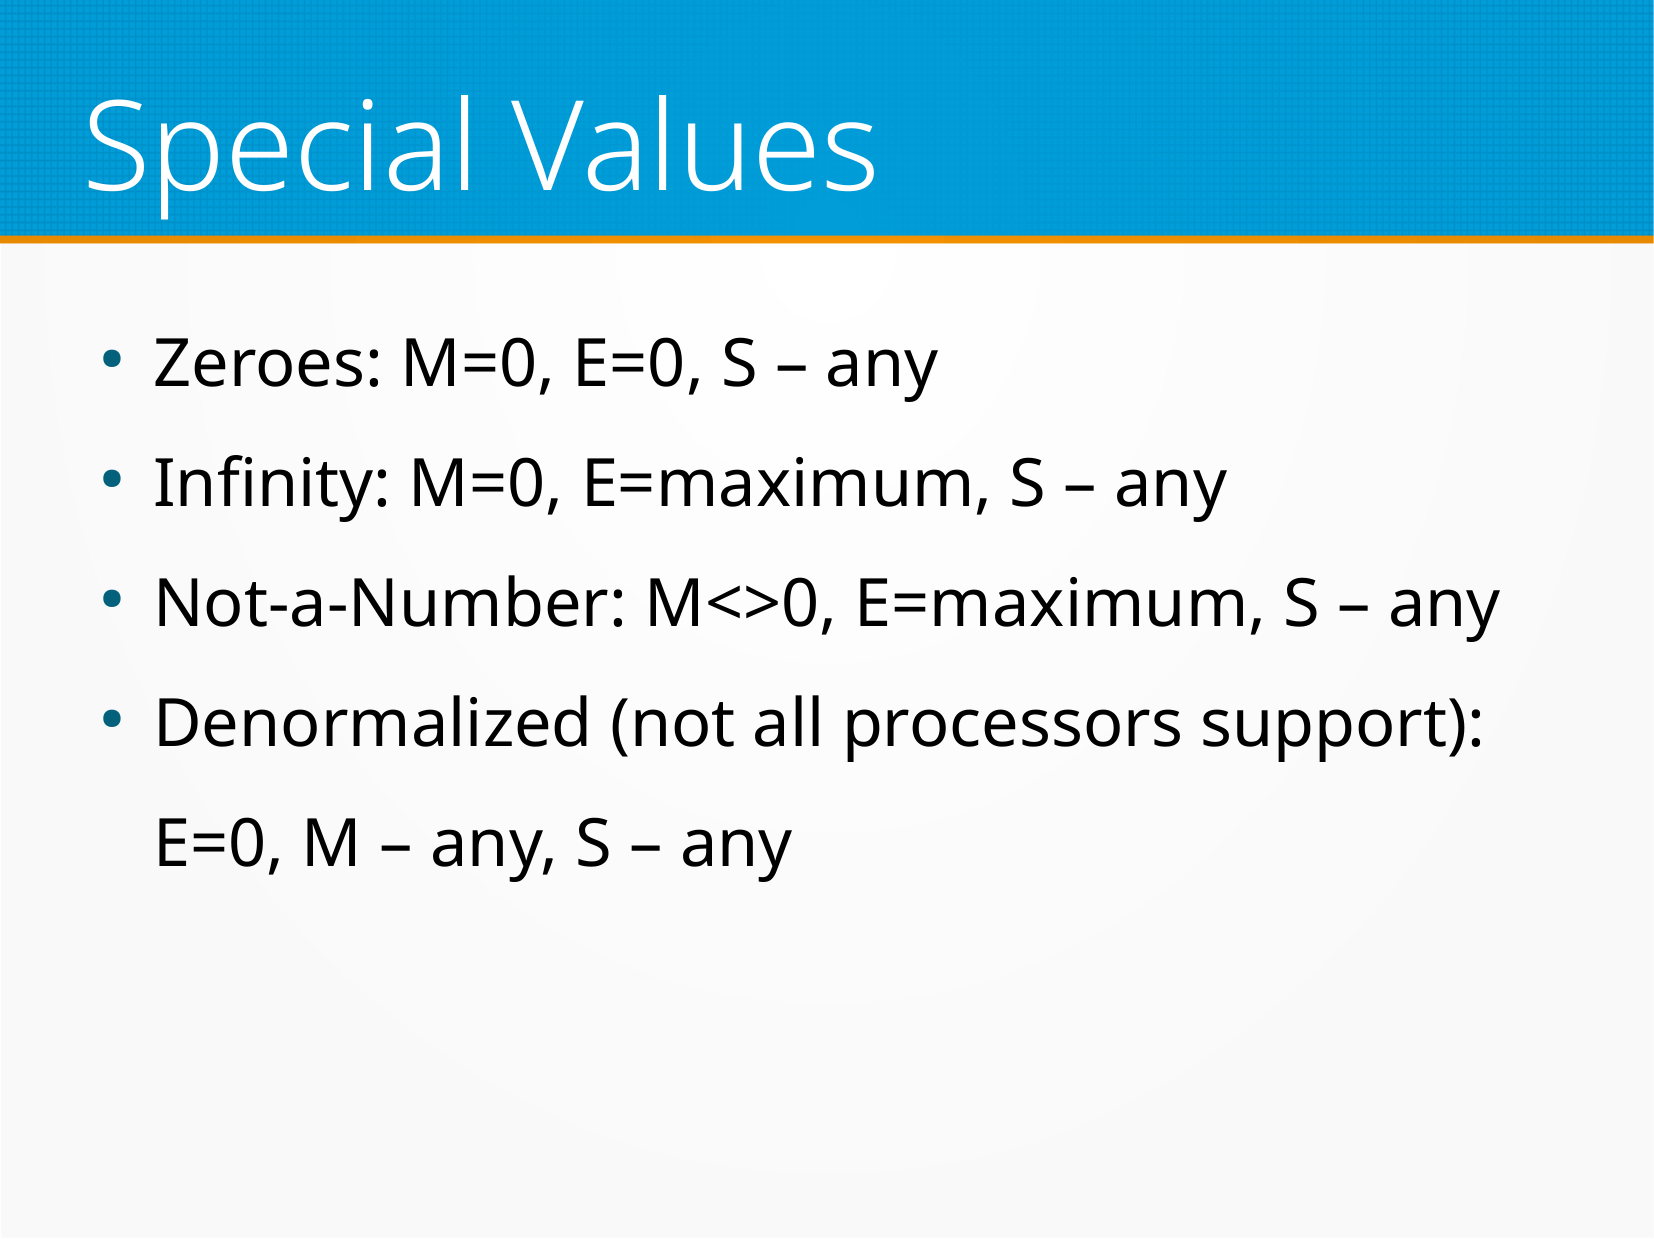

# Special Values
Zeroes: M=0, E=0, S – any
Infinity: M=0, E=maximum, S – any
Not-a-Number: M<>0, E=maximum, S – any
Denormalized (not all processors support):
E=0, M – any, S – any